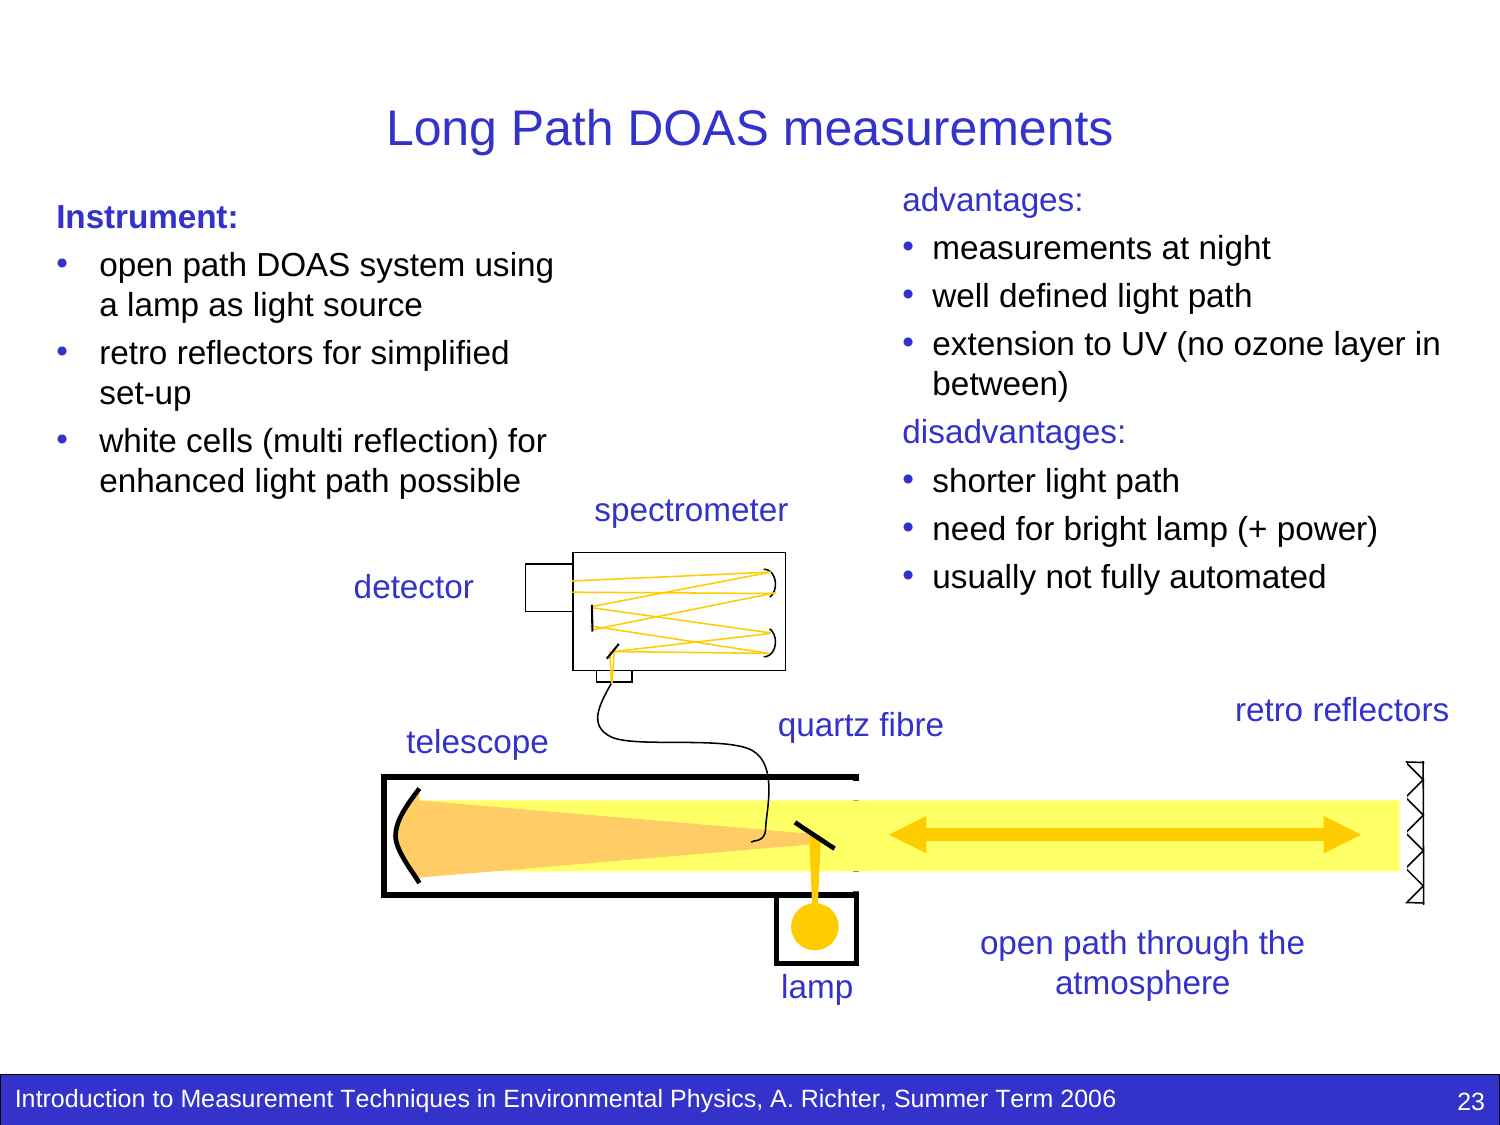

Long Path DOAS measurements
advantages:
measurements at night
well defined light path
extension to UV (no ozone layer in between)
disadvantages:
shorter light path
need for bright lamp (+ power)
usually not fully automated
Instrument:
open path DOAS system using a lamp as light source
retro reflectors for simplified set-up
white cells (multi reflection) for enhanced light path possible
spectrometer
detector
retro reflectors
quartz fibre
telescope
open path through the atmosphere
lamp
23